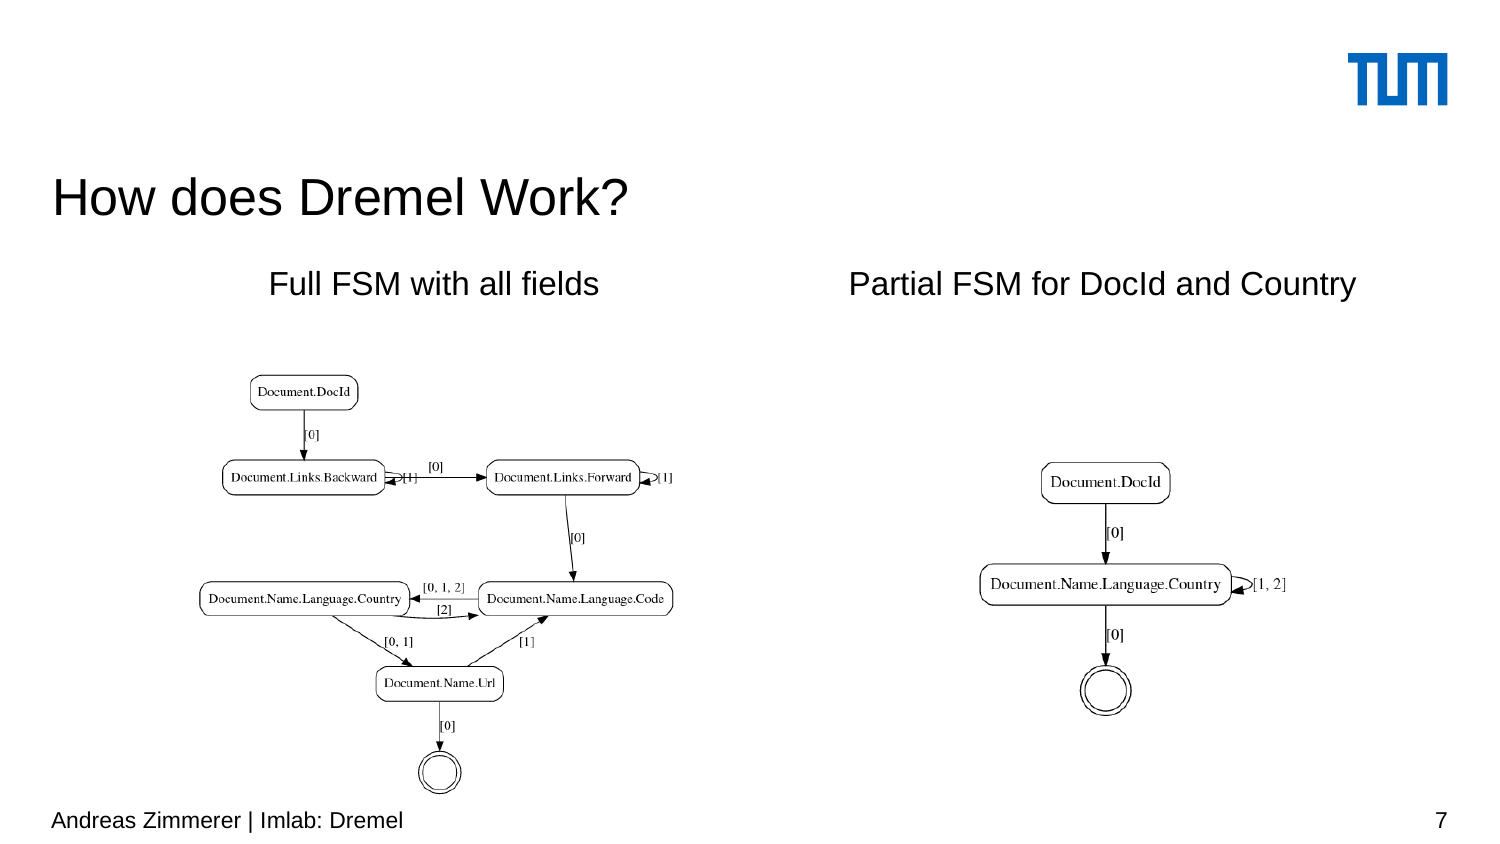

How does Dremel Work?
# Full FSM with all fields Partial FSM for DocId and Country
Andreas Zimmerer | Imlab: Dremel